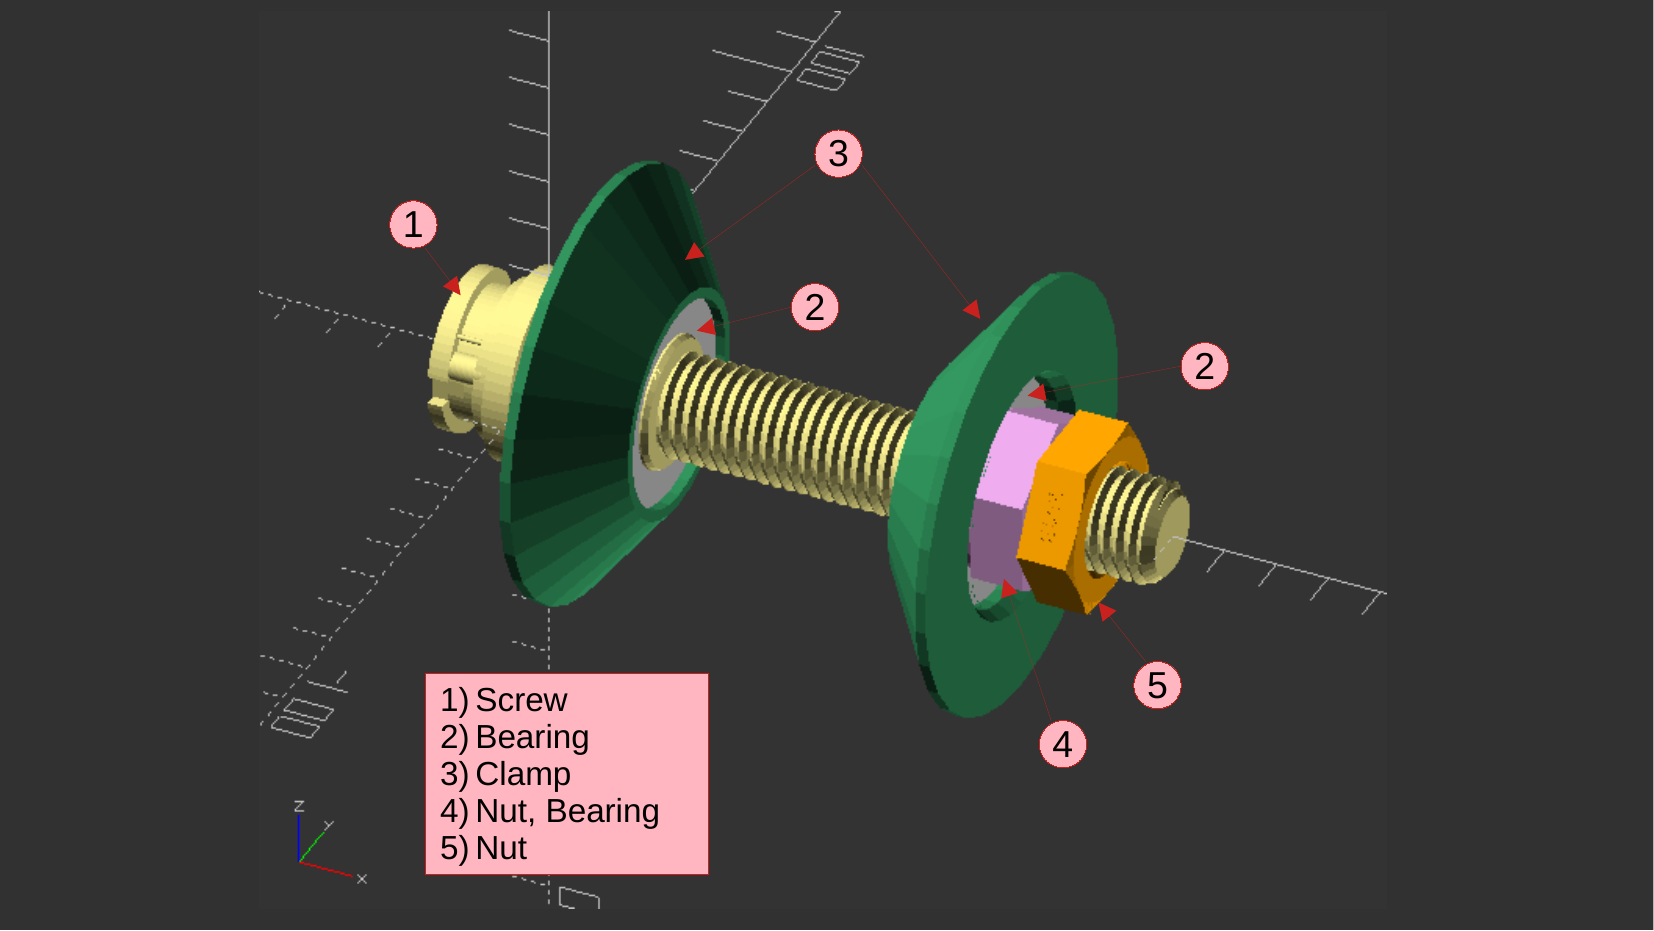

3
1
2
2
5
Screw
Bearing
Clamp
Nut, Bearing
Nut
4